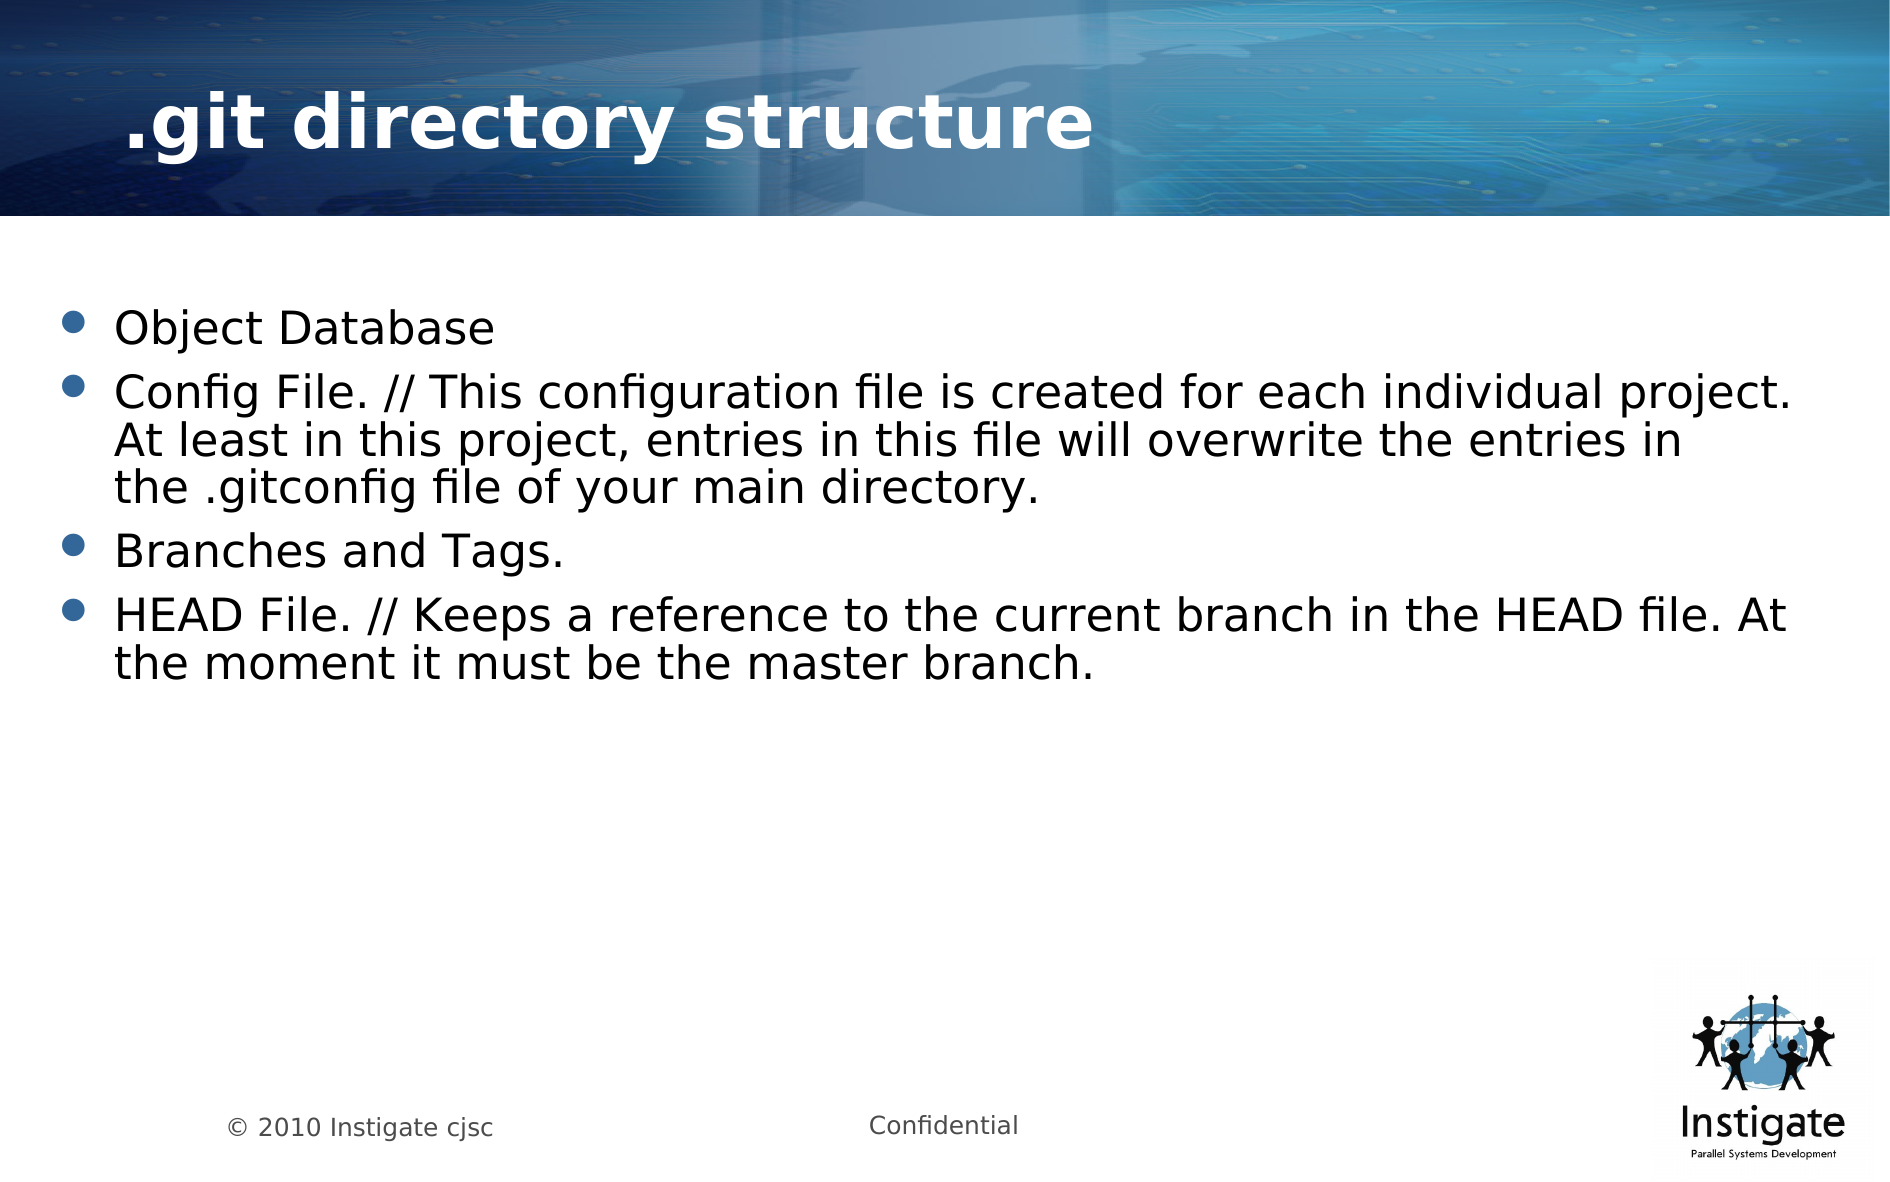

# .git directory structure
Object Database
Config File. // This configuration file is created for each individual project. At least in this project, entries in this file will overwrite the entries in the .gitconfig file of your main directory.
Branches and Tags.
HEAD File. // Keeps a reference to the current branch in the HEAD file. At the moment it must be the master branch.